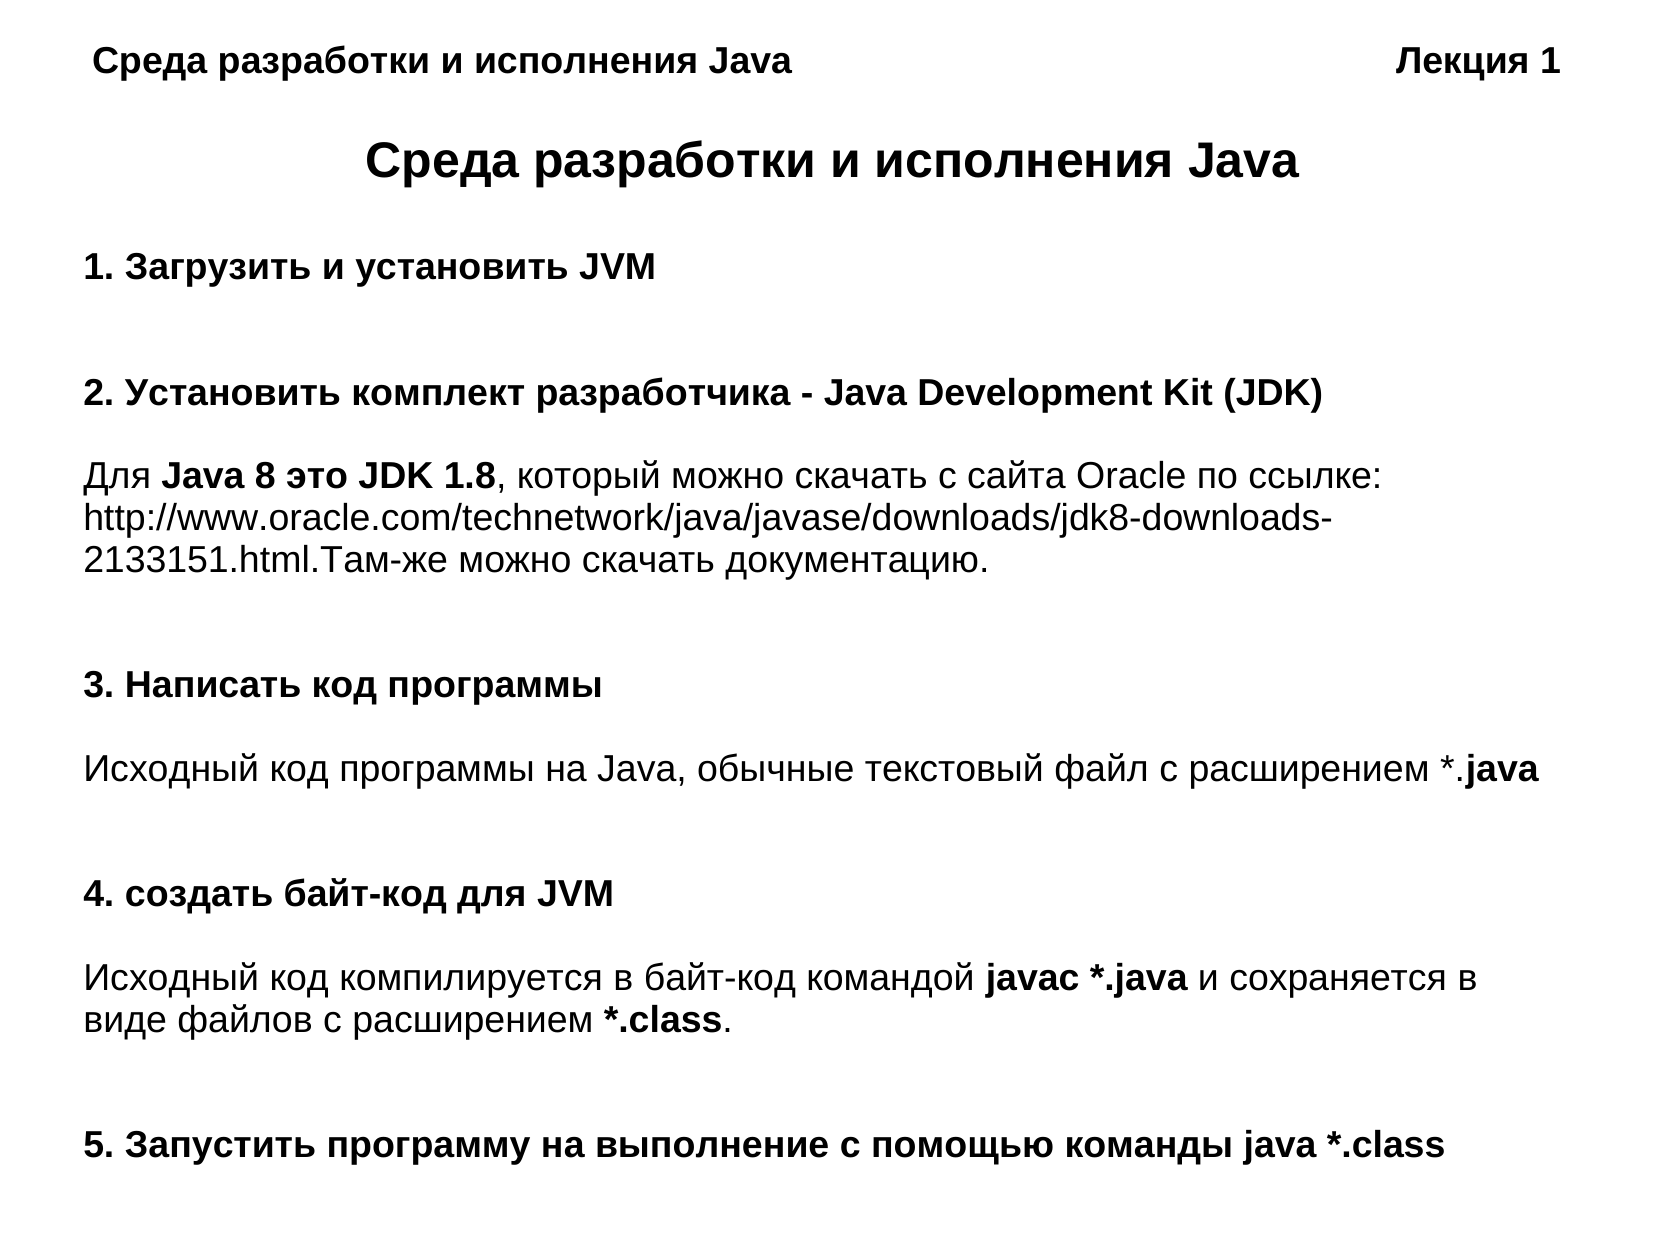

# Среда разработки и исполнения Java						Лекция 1
Среда разработки и исполнения Java
1. Загрузить и установить JVM
2. Установить комплект разработчика - Java Development Kit (JDK)
Для Java 8 это JDK 1.8, который можно скачать с сайта Oracle по ссылке:
http://www.oracle.com/technetwork/java/javase/downloads/jdk8-downloads-2133151.html.Там-же можно скачать документацию.
3. Написать код программы
Исходный код программы на Java, обычные текстовый файл с расширением *.java
4. создать байт-код для JVM
Исходный код компилируется в байт-код командой javac *.java и сохраняется в виде файлов с расширением *.class.
5. Запустить программу на выполнение с помощью команды java *.class